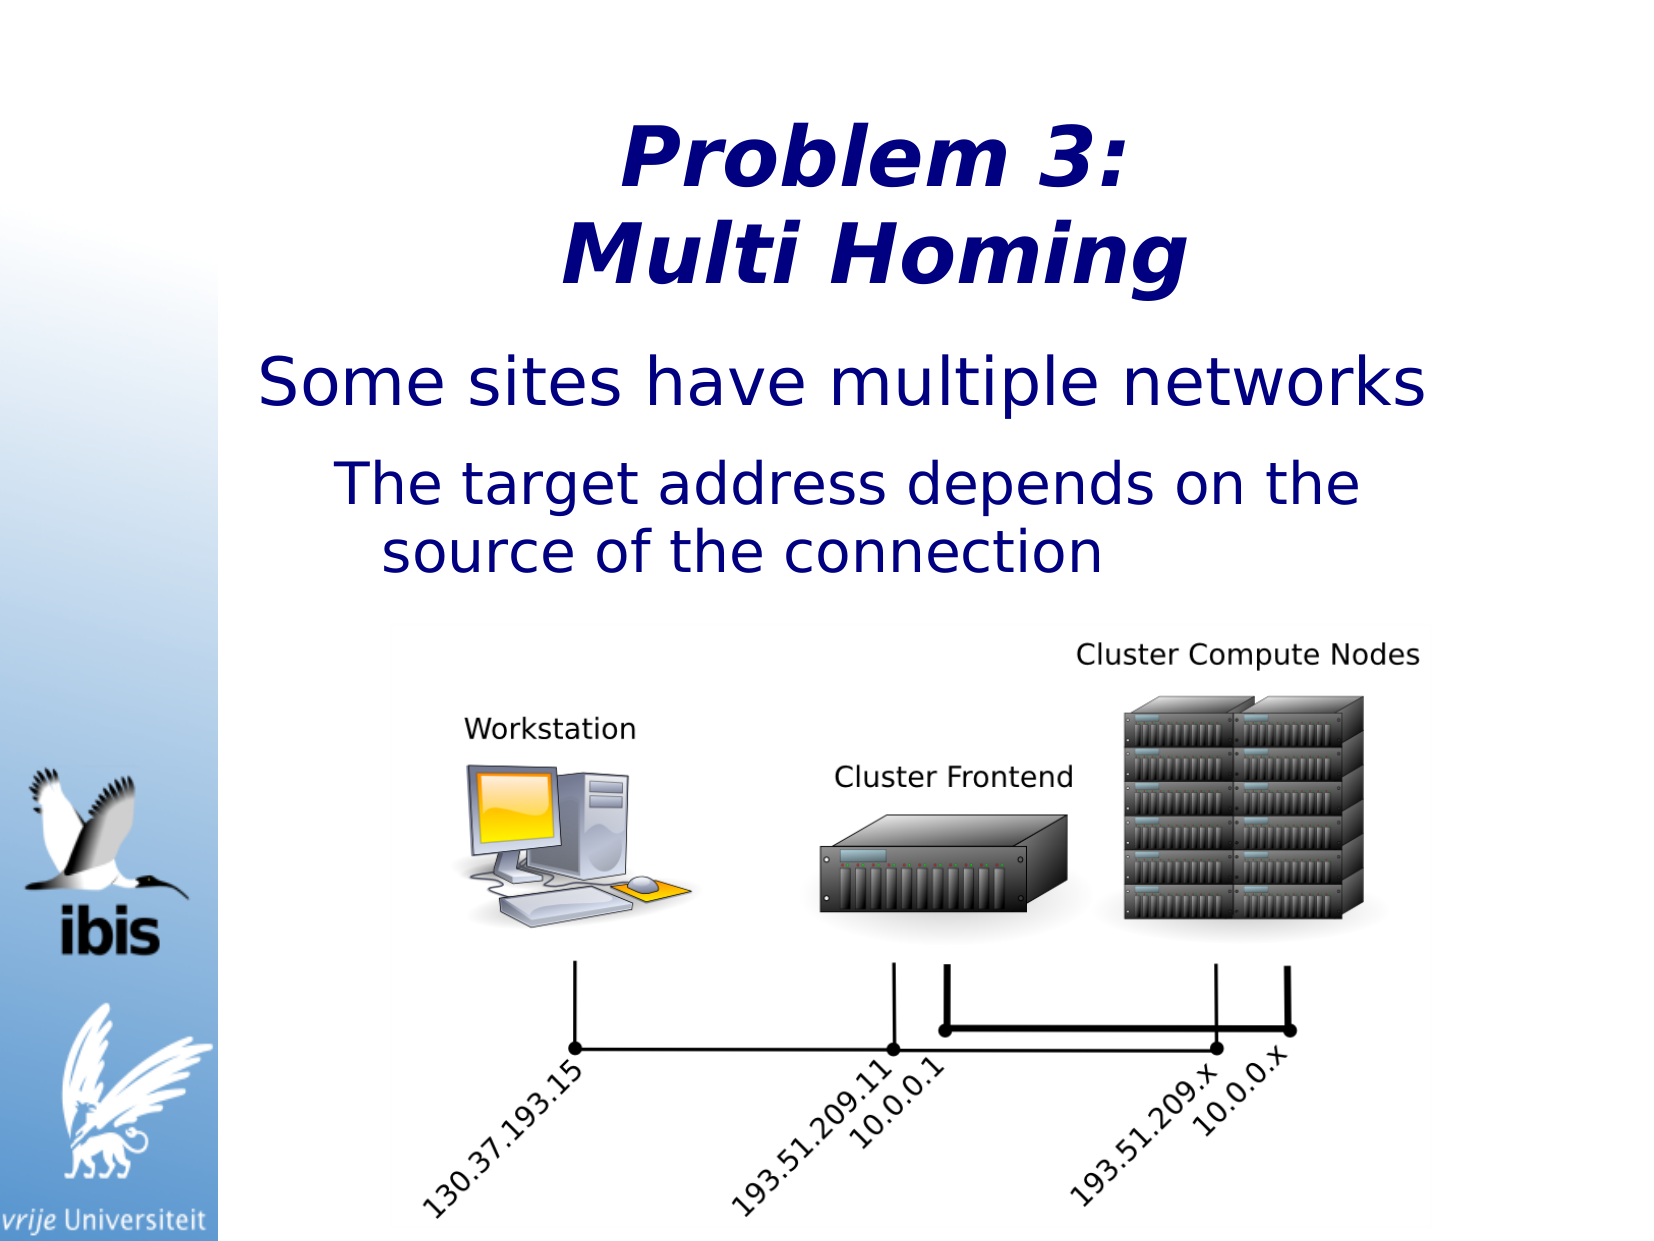

# Problem 3: Multi Homing
Some sites have multiple networks
The target address depends on the source of the connection